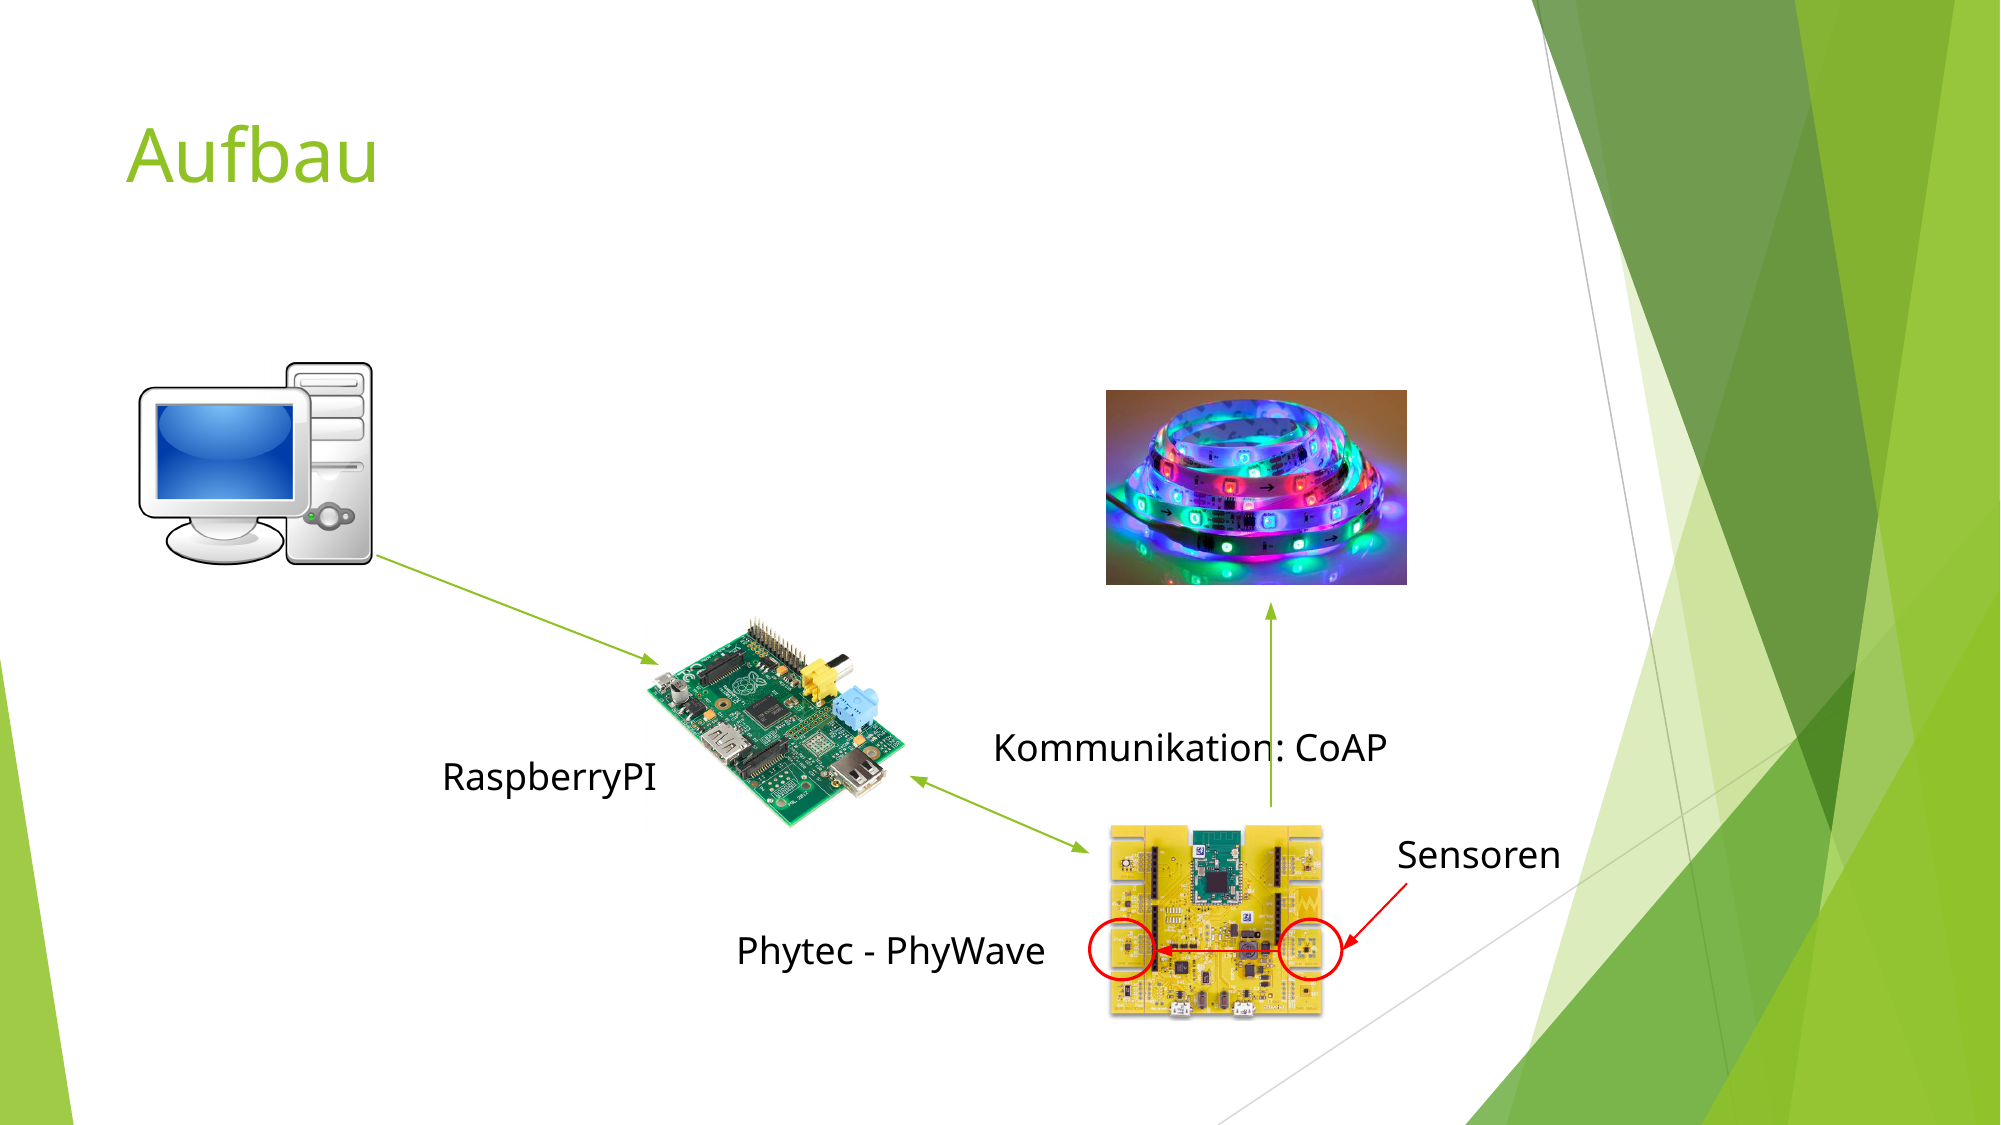

# Aufbau
Kommunikation: CoAP
RaspberryPI
Sensoren
Phytec - PhyWave